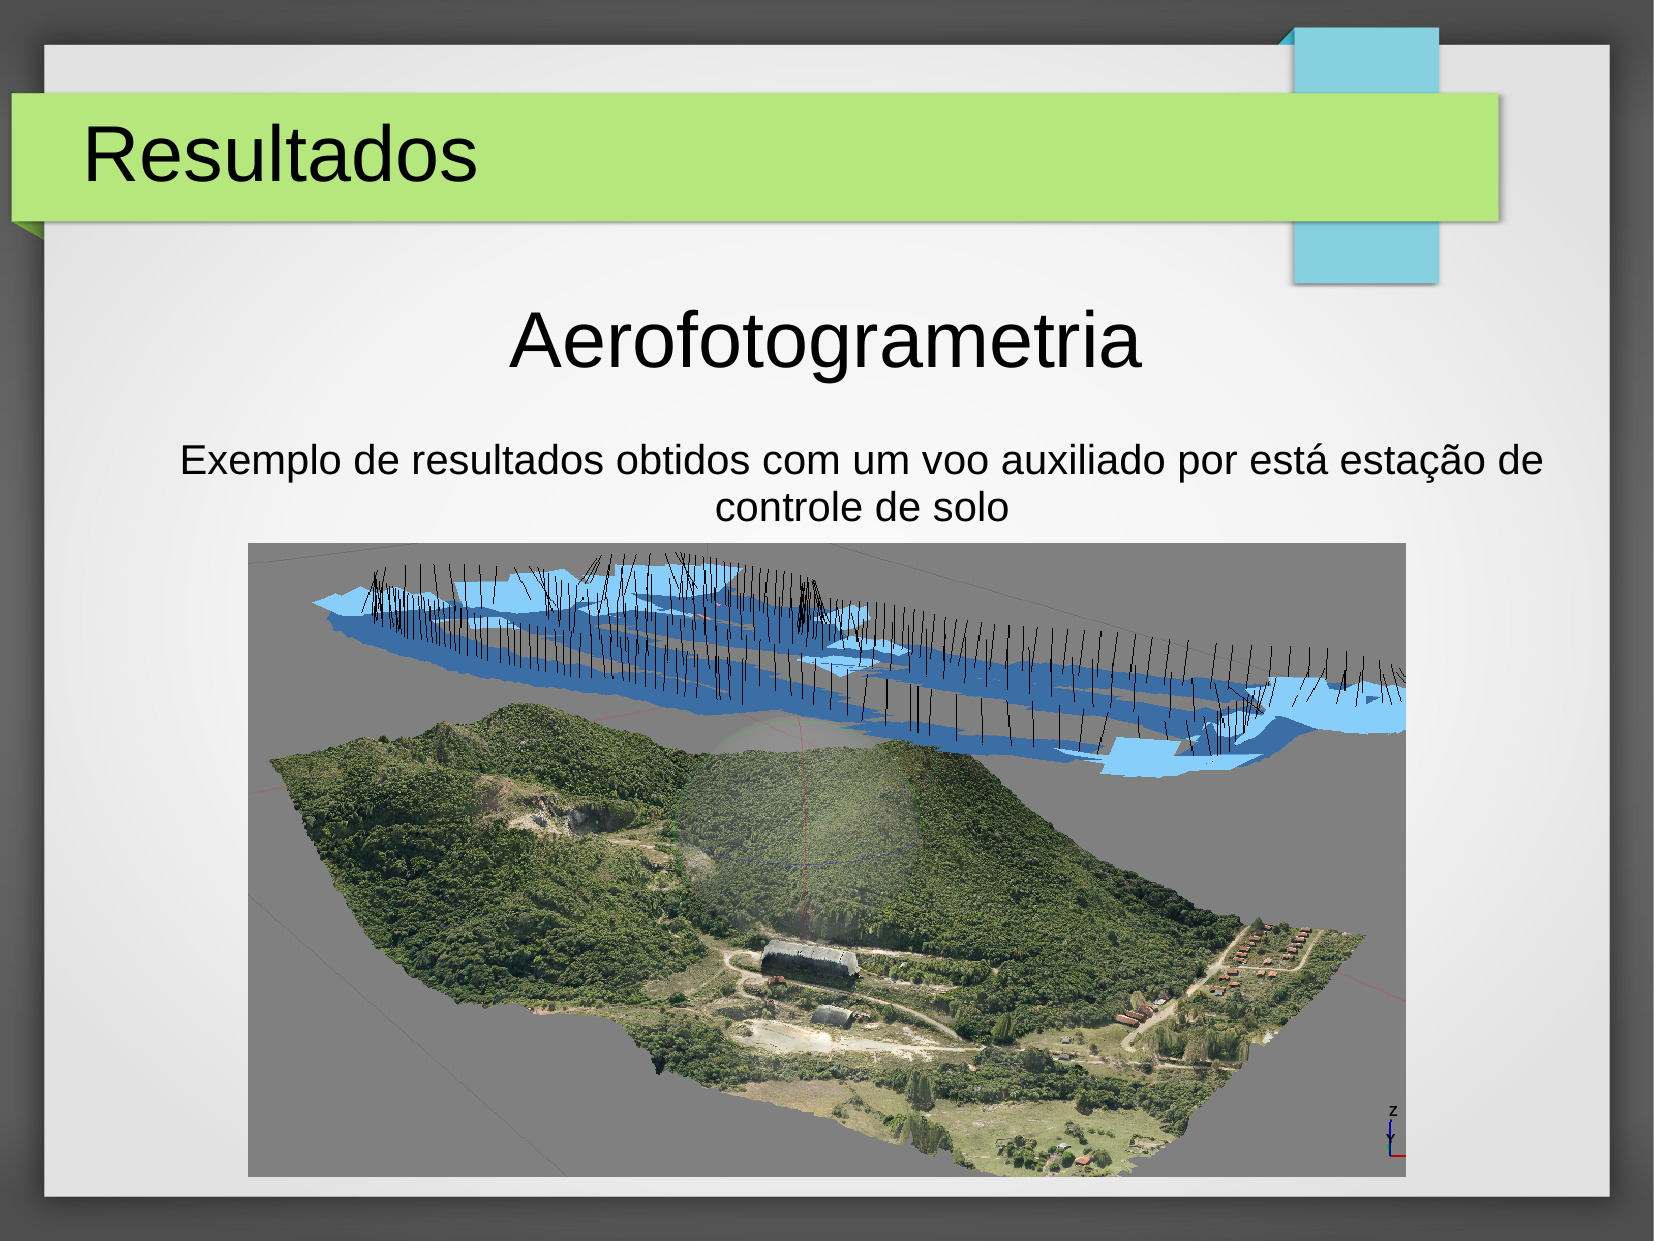

# Resultados
Aerofotogrametria
Exemplo de resultados obtidos com um voo auxiliado por está estação de controle de solo